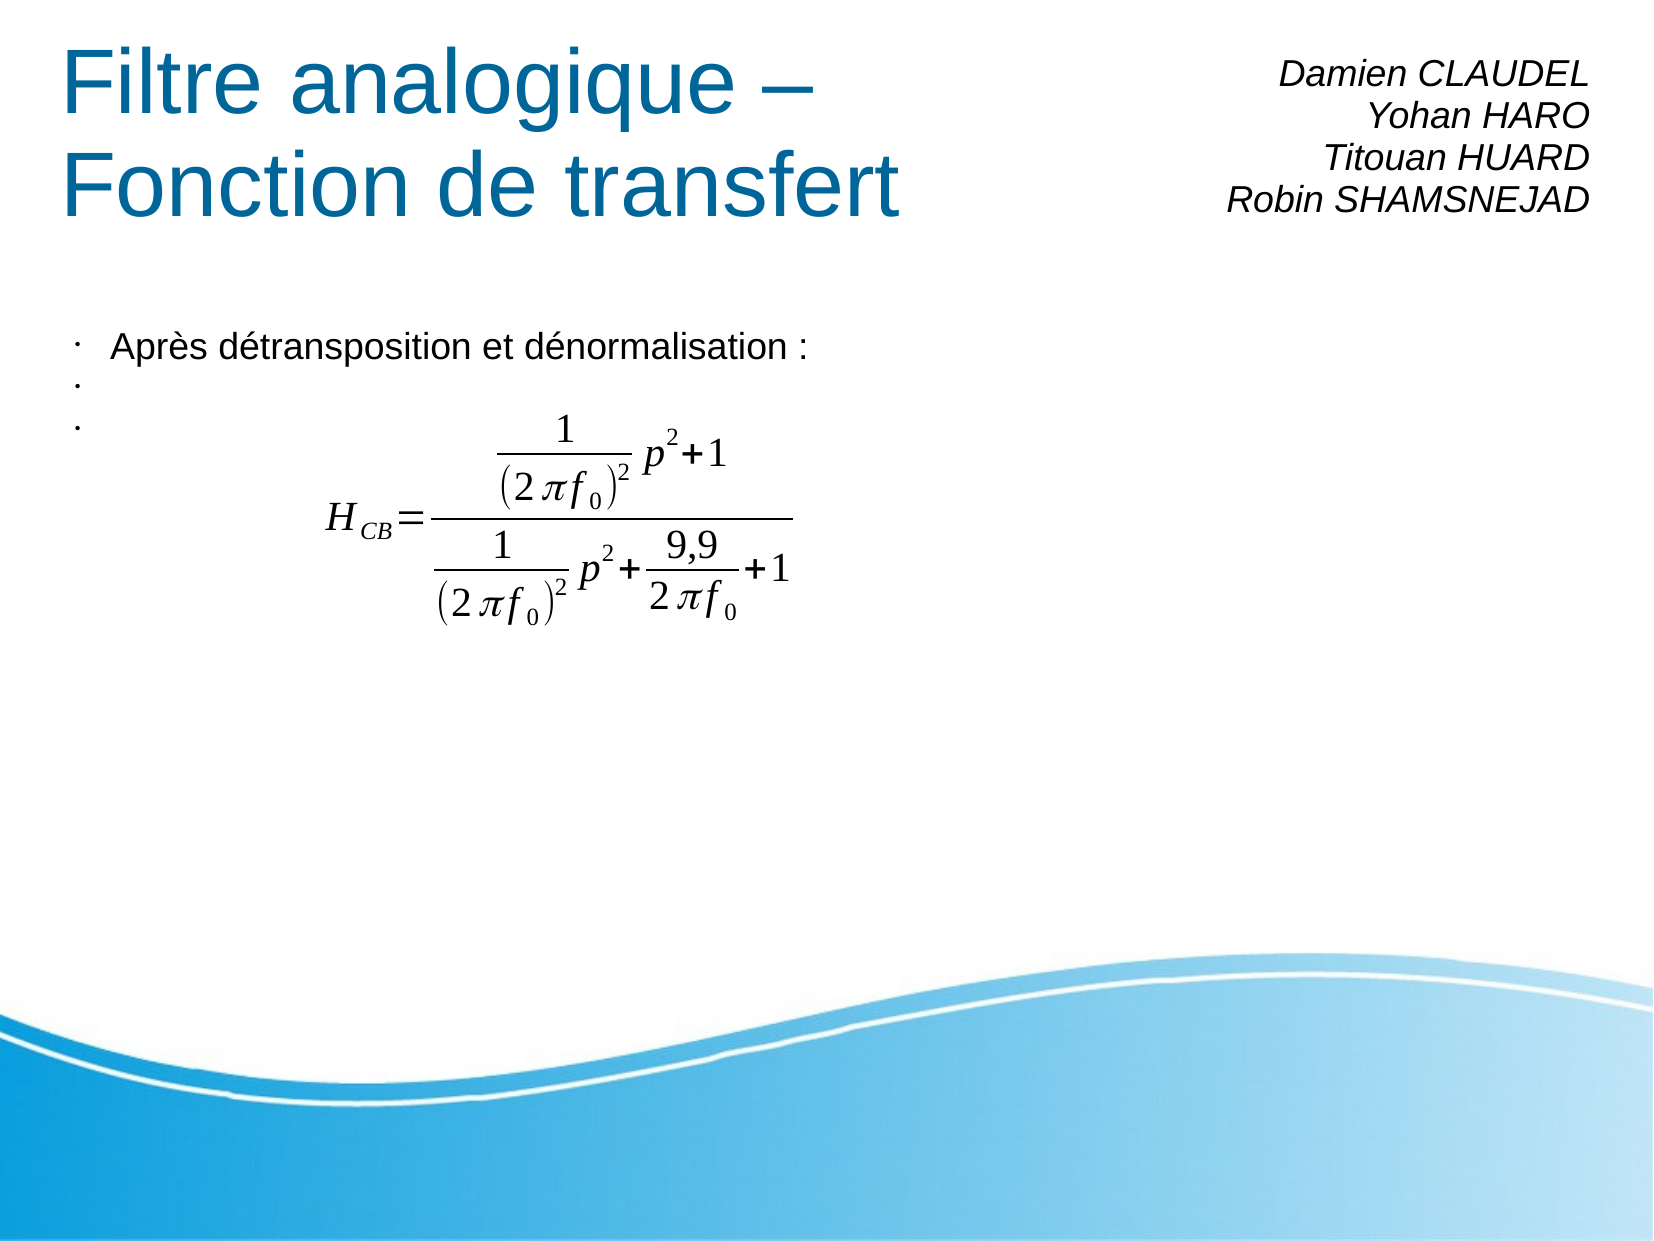

# Filtre analogique – Fonction de transfert
Damien CLAUDEL
Yohan HARO
Titouan HUARD
Robin SHAMSNEJAD
Après détransposition et dénormalisation :